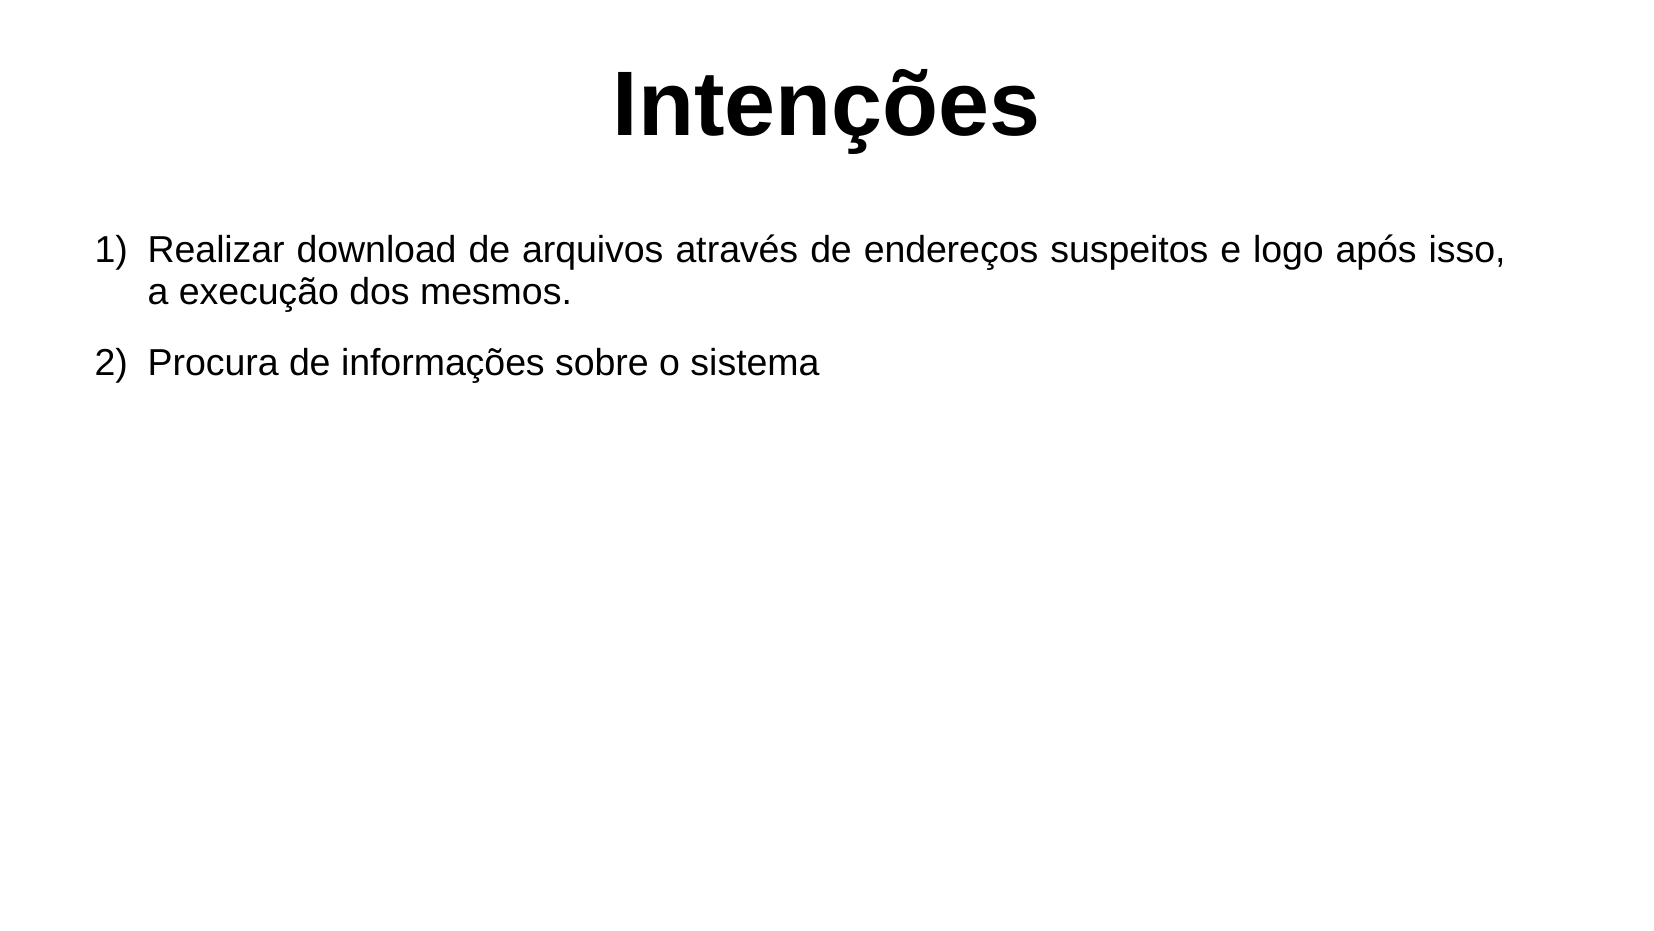

Intenções
# Realizar download de arquivos através de endereços suspeitos e logo após isso, a execução dos mesmos.
Procura de informações sobre o sistema